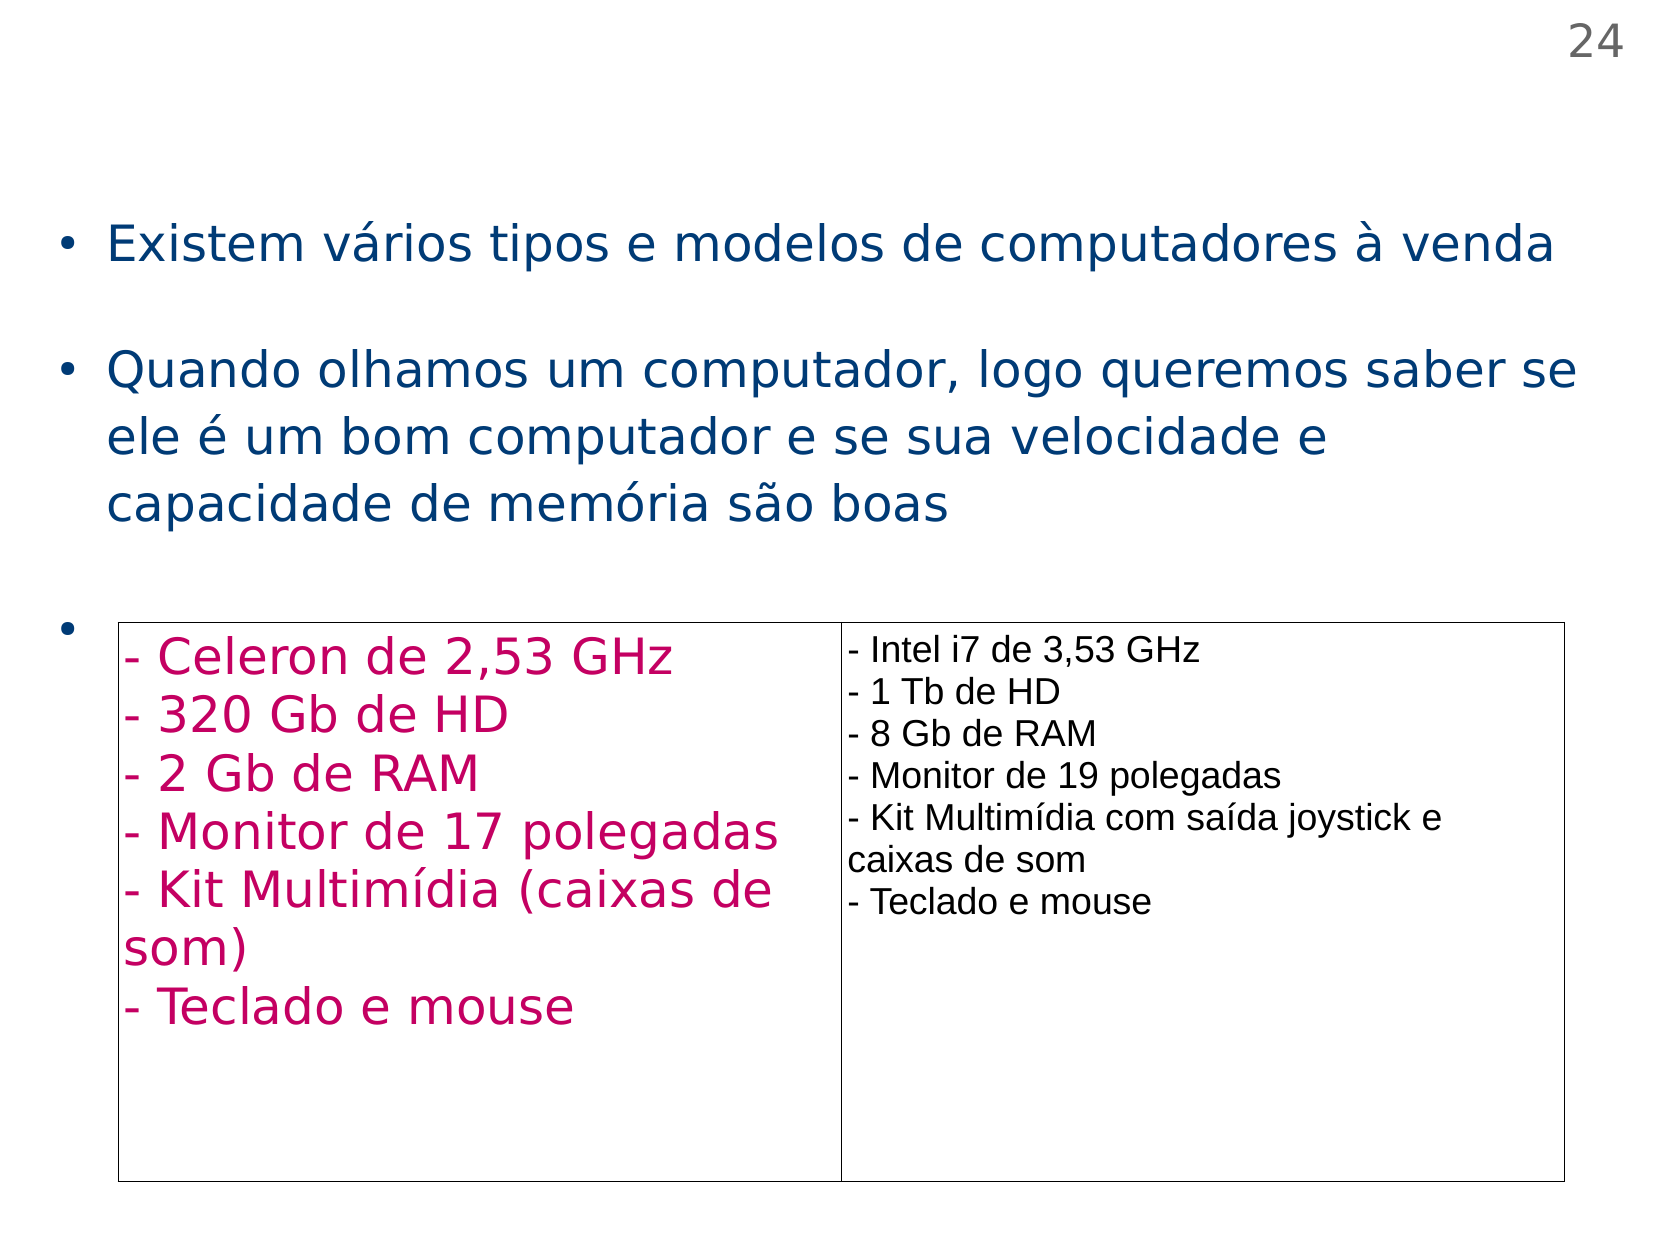

24
#
Existem vários tipos e modelos de computadores à venda
Quando olhamos um computador, logo queremos saber se ele é um bom computador e se sua velocidade e capacidade de memória são boas
| - Celeron de 2,53 GHz - 320 Gb de HD - 2 Gb de RAM - Monitor de 17 polegadas - Kit Multimídia (caixas de som) - Teclado e mouse | - Intel i7 de 3,53 GHz - 1 Tb de HD - 8 Gb de RAM - Monitor de 19 polegadas - Kit Multimídia com saída joystick e caixas de som - Teclado e mouse |
| --- | --- |